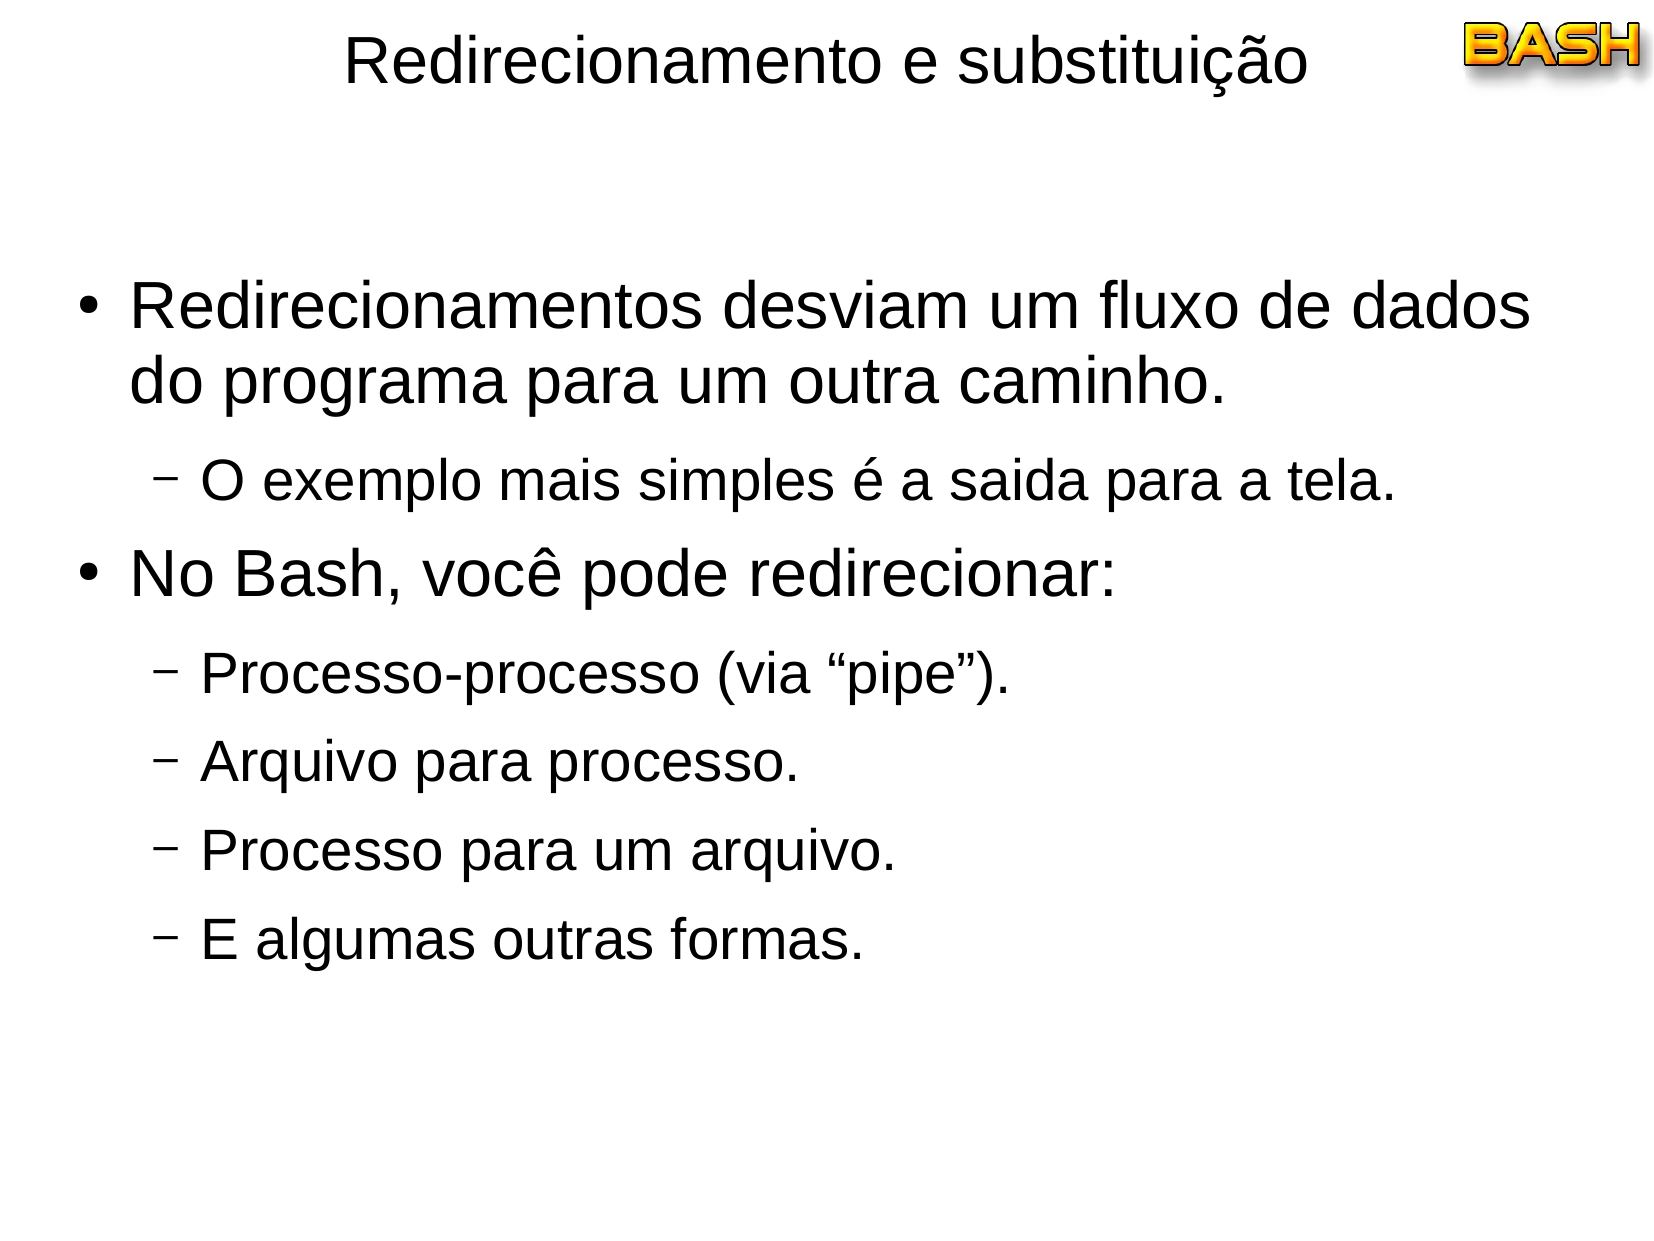

# Redirecionamento e substituição
Redirecionamentos desviam um fluxo de dados do programa para um outra caminho.
O exemplo mais simples é a saida para a tela.
No Bash, você pode redirecionar:
Processo-processo (via “pipe”).
Arquivo para processo.
Processo para um arquivo.
E algumas outras formas.